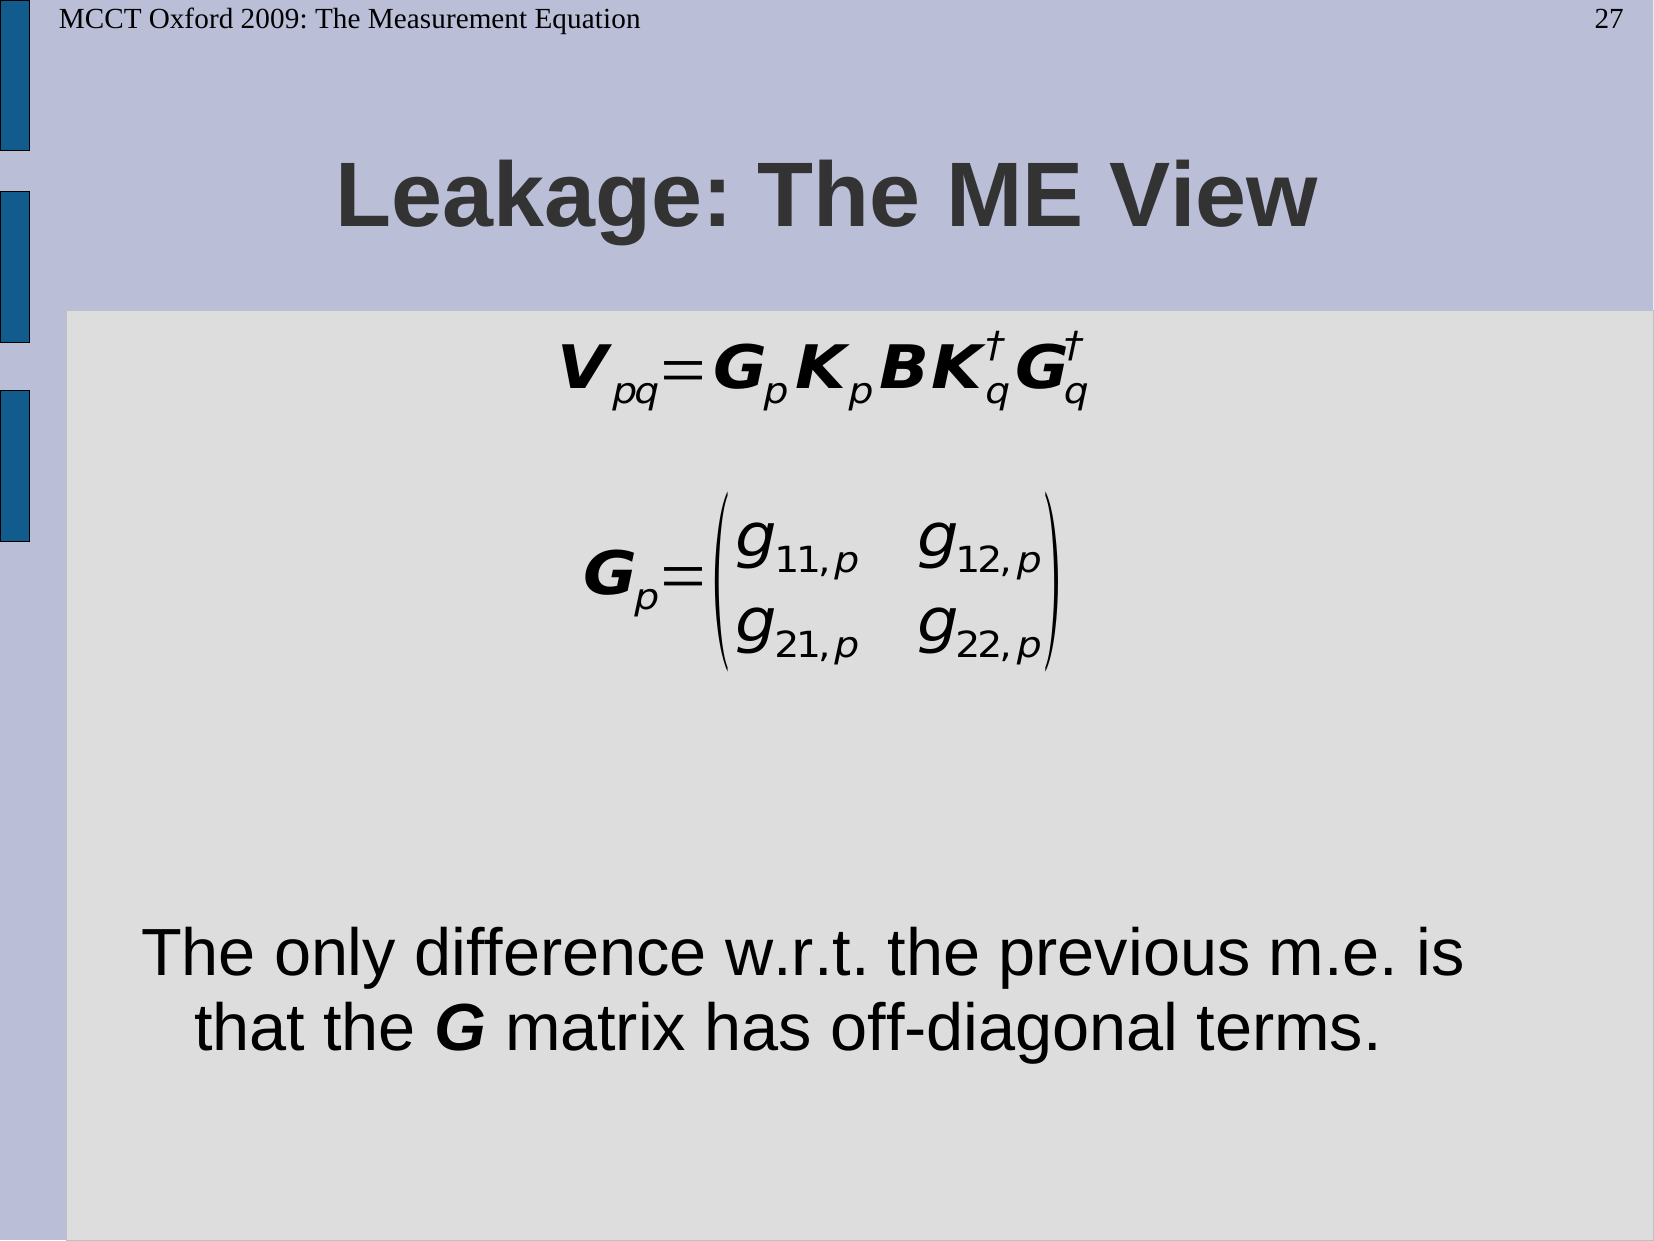

MCCT Oxford 2009: The Measurement Equation
27
# Leakage: The ME View
The only difference w.r.t. the previous m.e. is that the G matrix has off-diagonal terms.